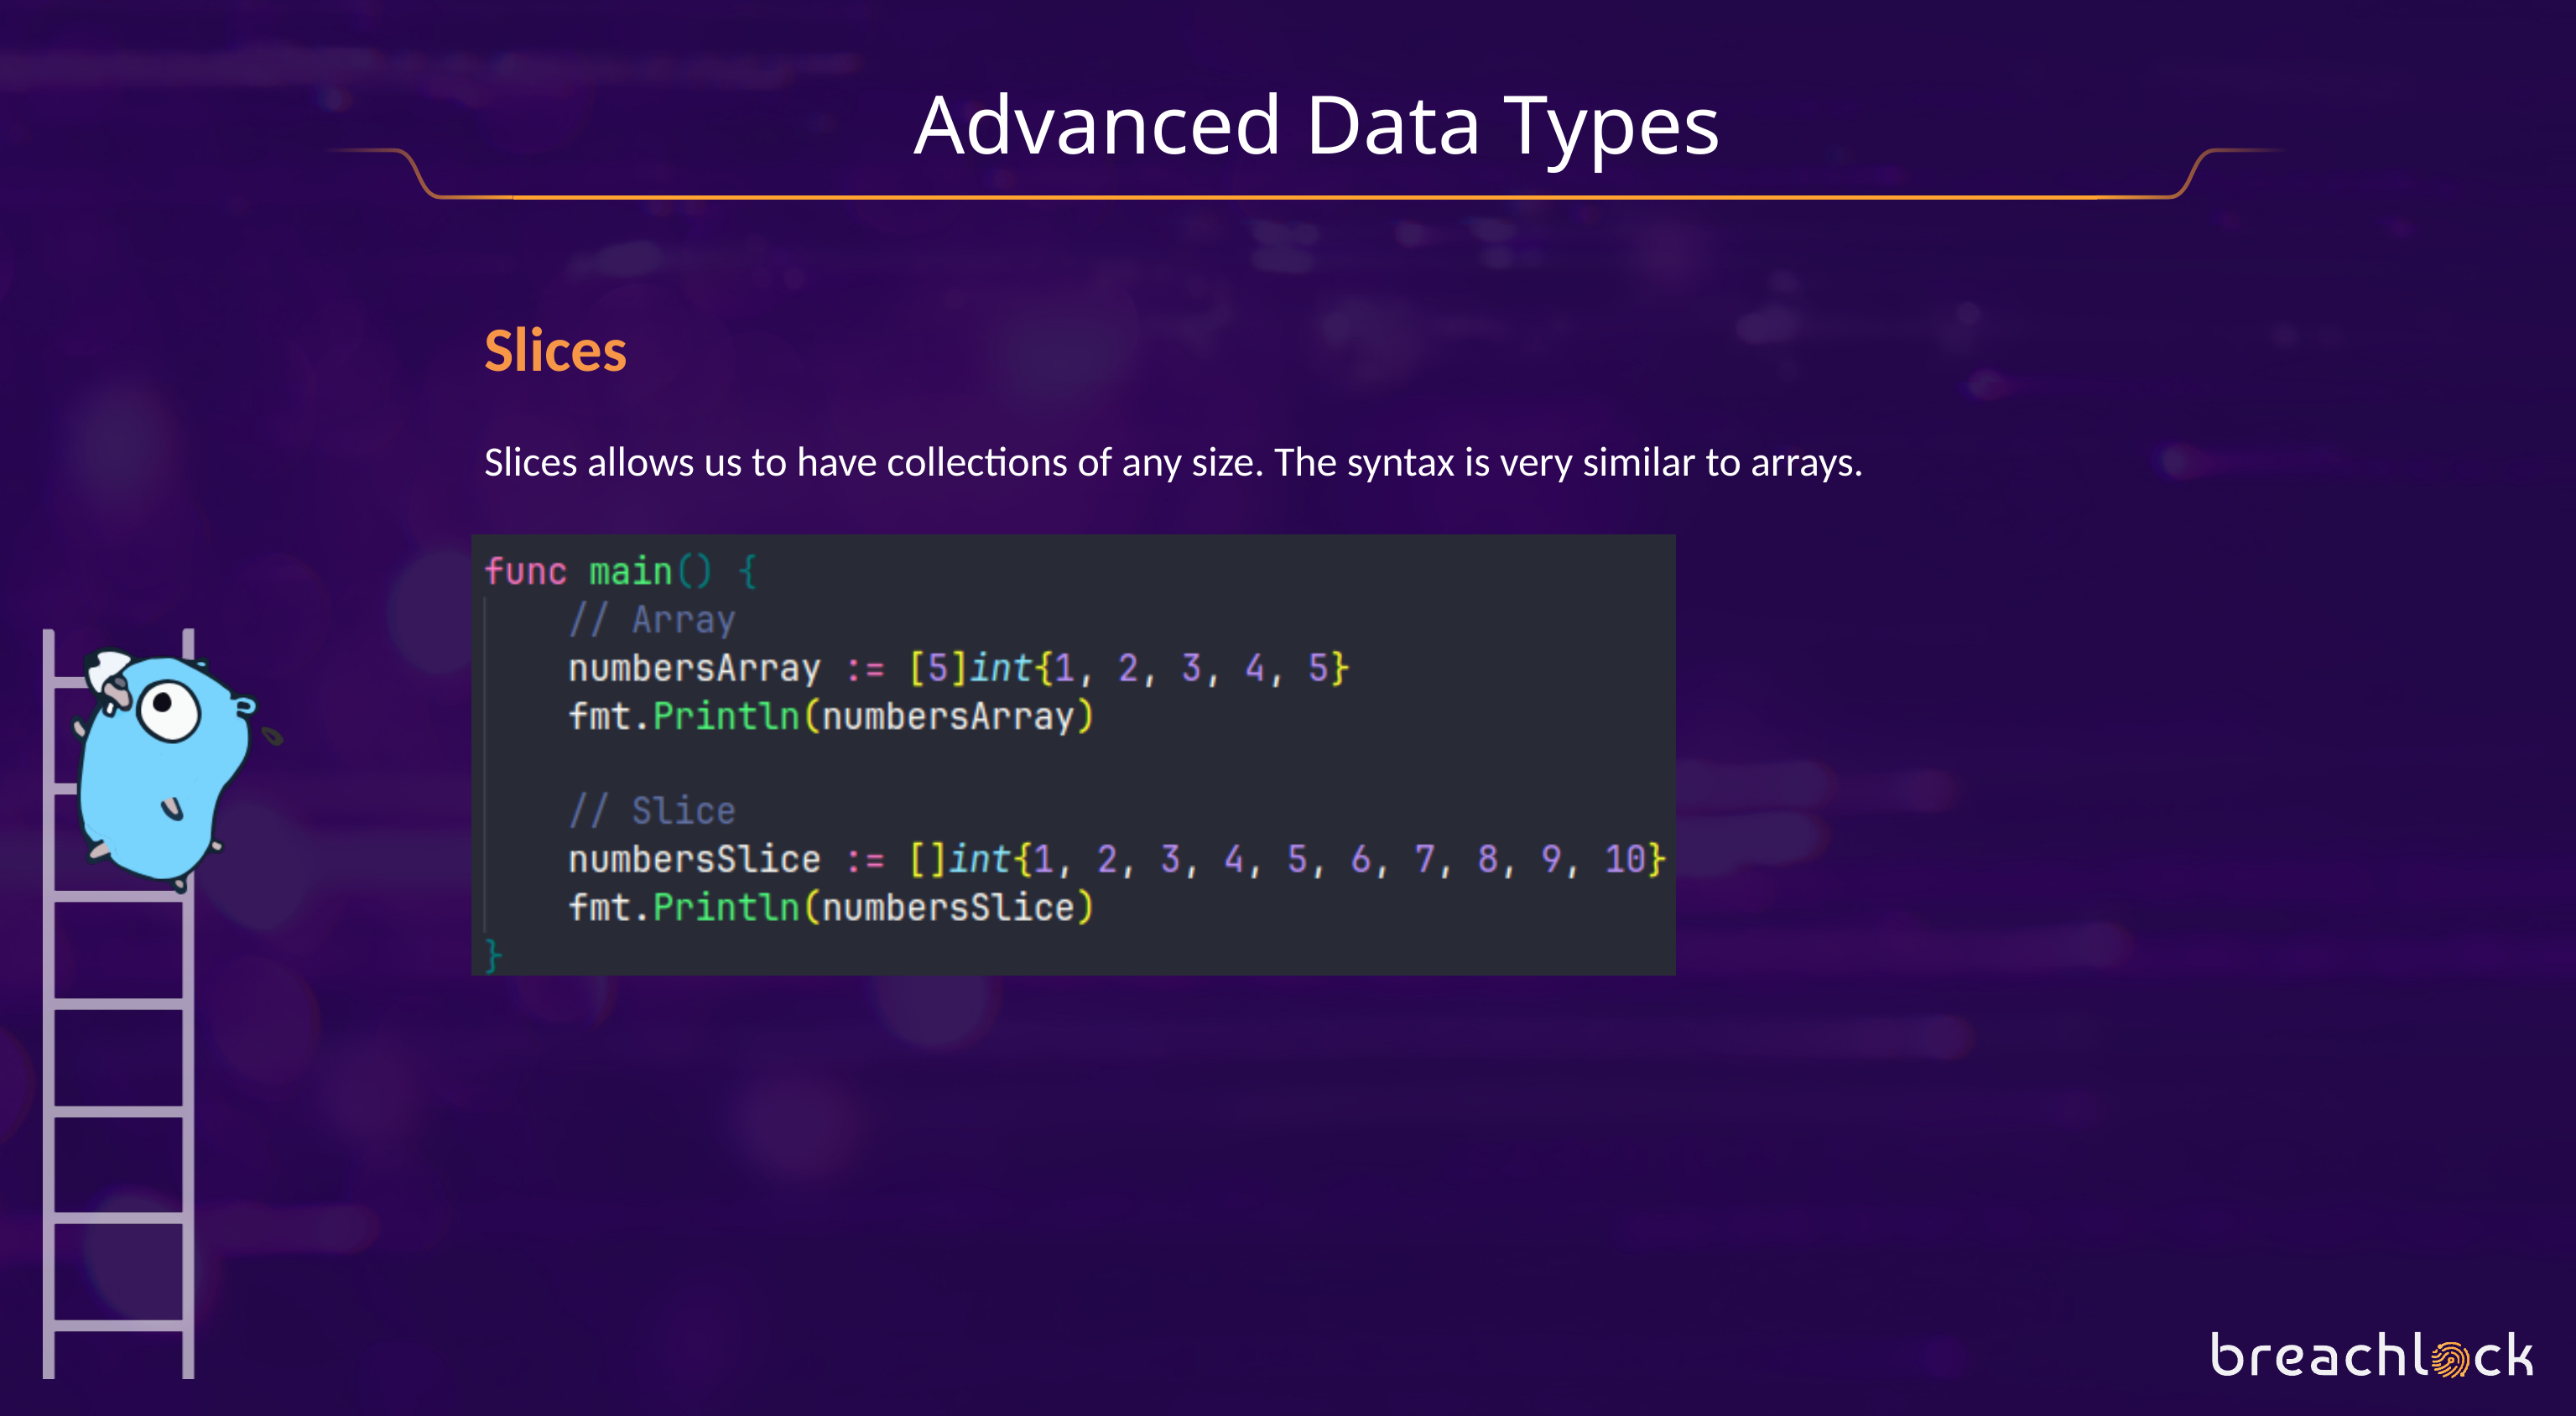

Advanced Data Types
Slices
Slices allows us to have collections of any size. The syntax is very similar to arrays.